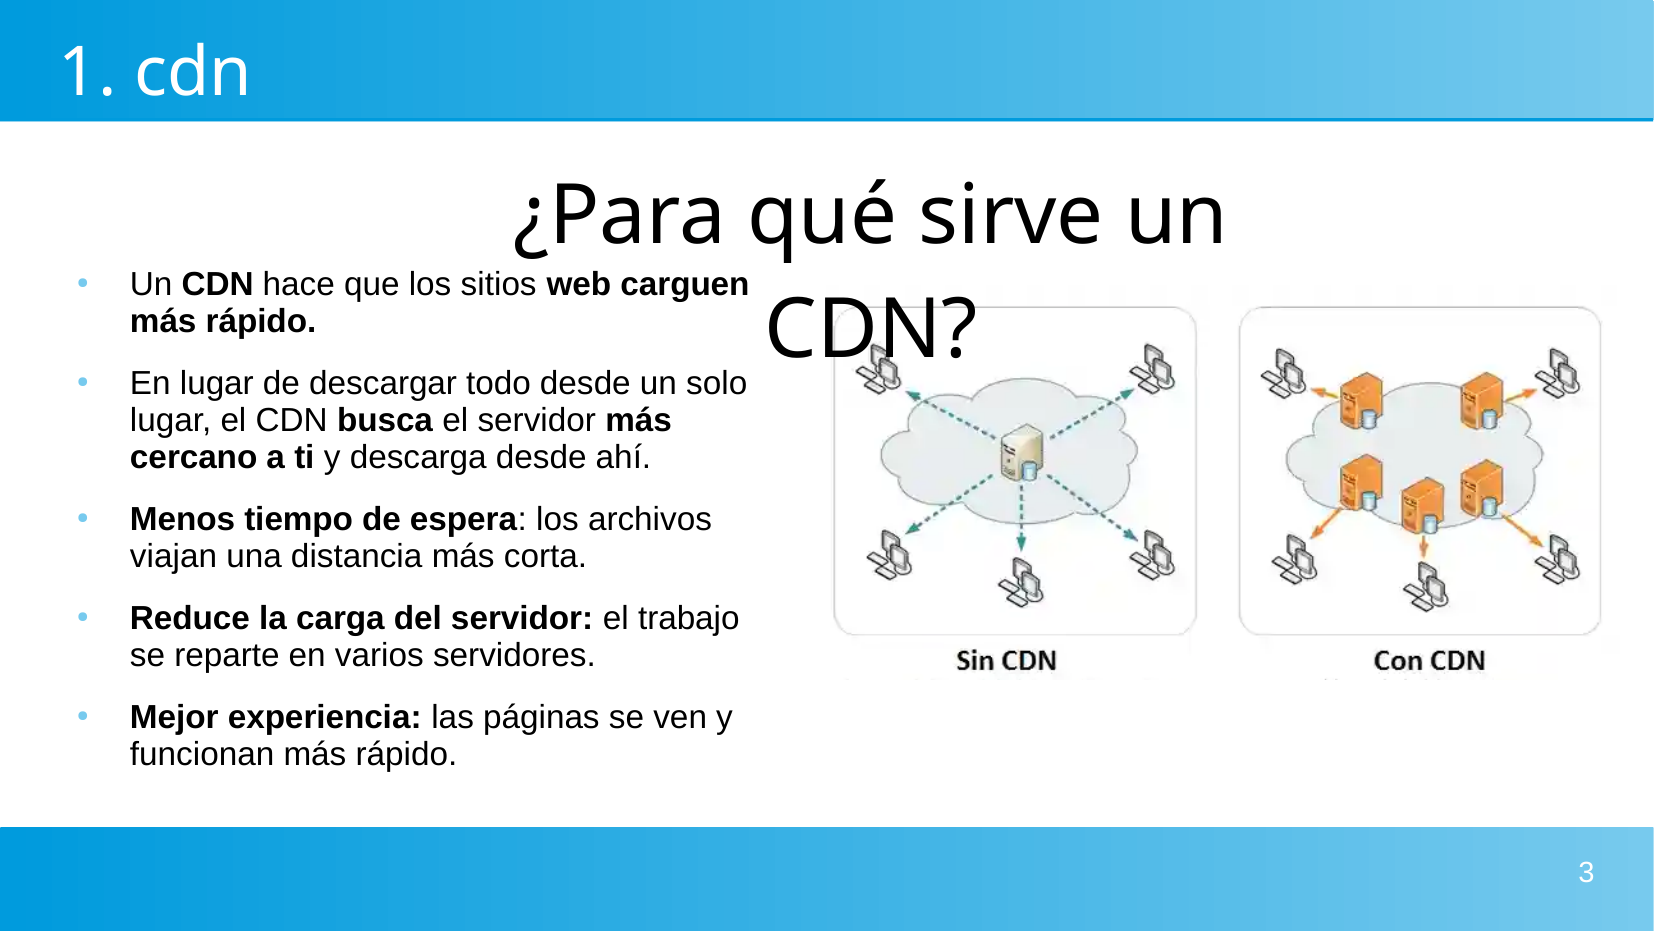

# 1. cdn
¿Para qué sirve un CDN?
Un CDN hace que los sitios web carguen más rápido.
En lugar de descargar todo desde un solo lugar, el CDN busca el servidor más cercano a ti y descarga desde ahí.
Menos tiempo de espera: los archivos viajan una distancia más corta.
Reduce la carga del servidor: el trabajo se reparte en varios servidores.
Mejor experiencia: las páginas se ven y funcionan más rápido.
3